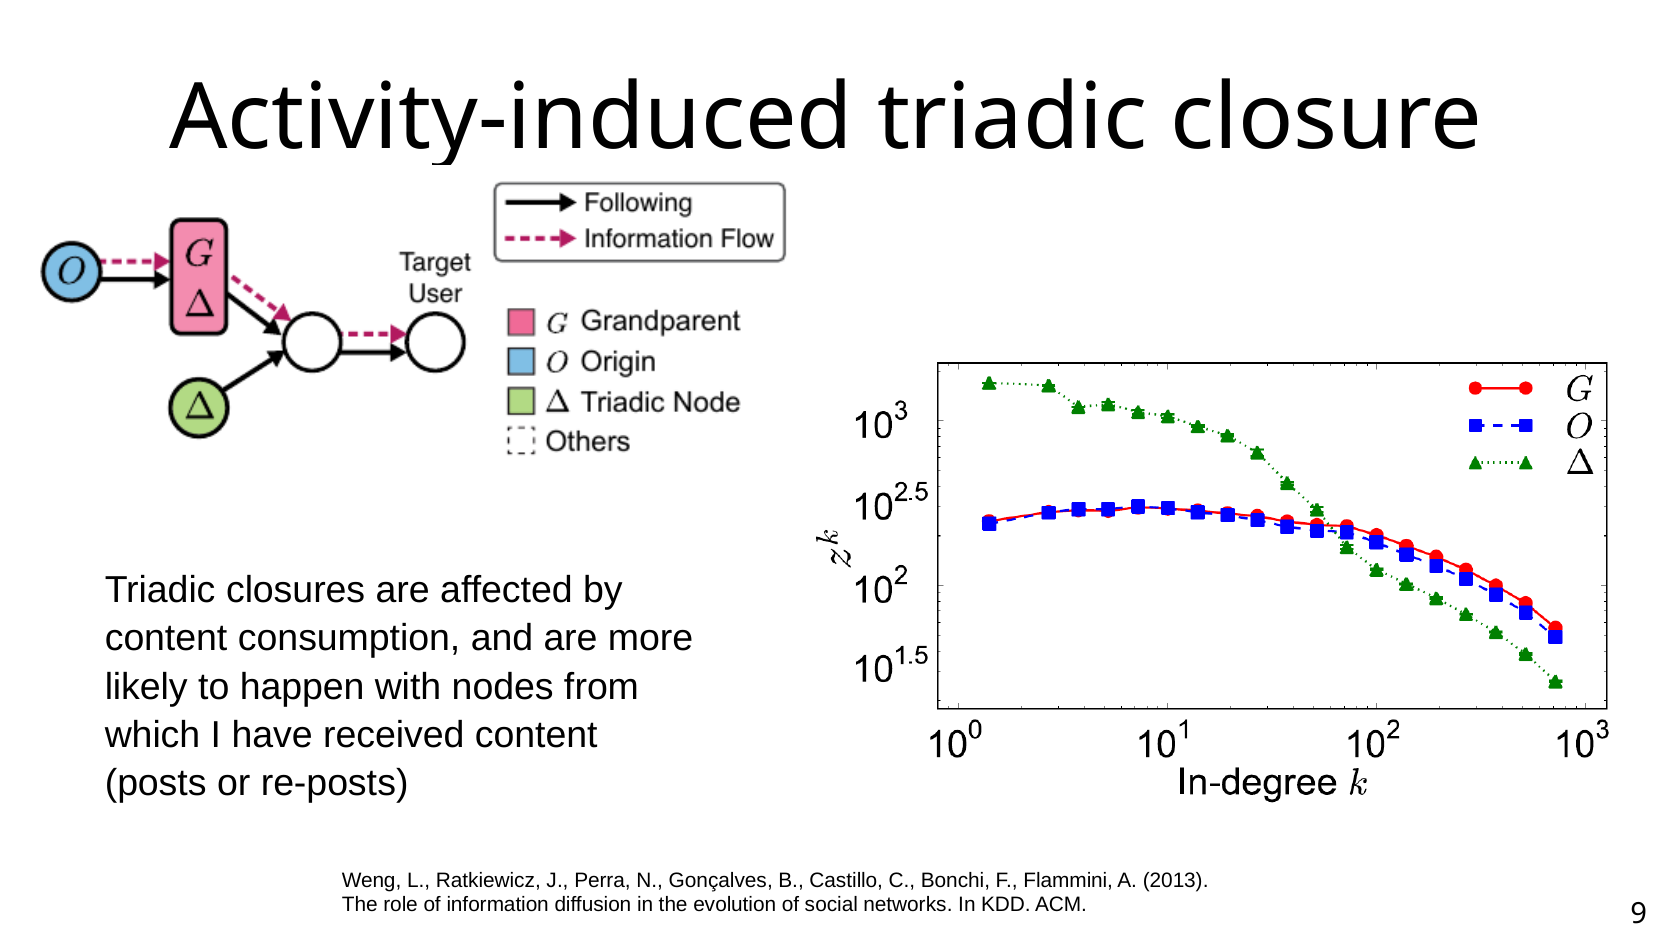

# Activity-induced triadic closure
Triadic closures are affected by content consumption, and are more likely to happen with nodes from which I have received content (posts or re-posts)
Weng, L., Ratkiewicz, J., Perra, N., Gonçalves, B., Castillo, C., Bonchi, F., Flammini, A. (2013). The role of information diffusion in the evolution of social networks. In KDD. ACM.
9